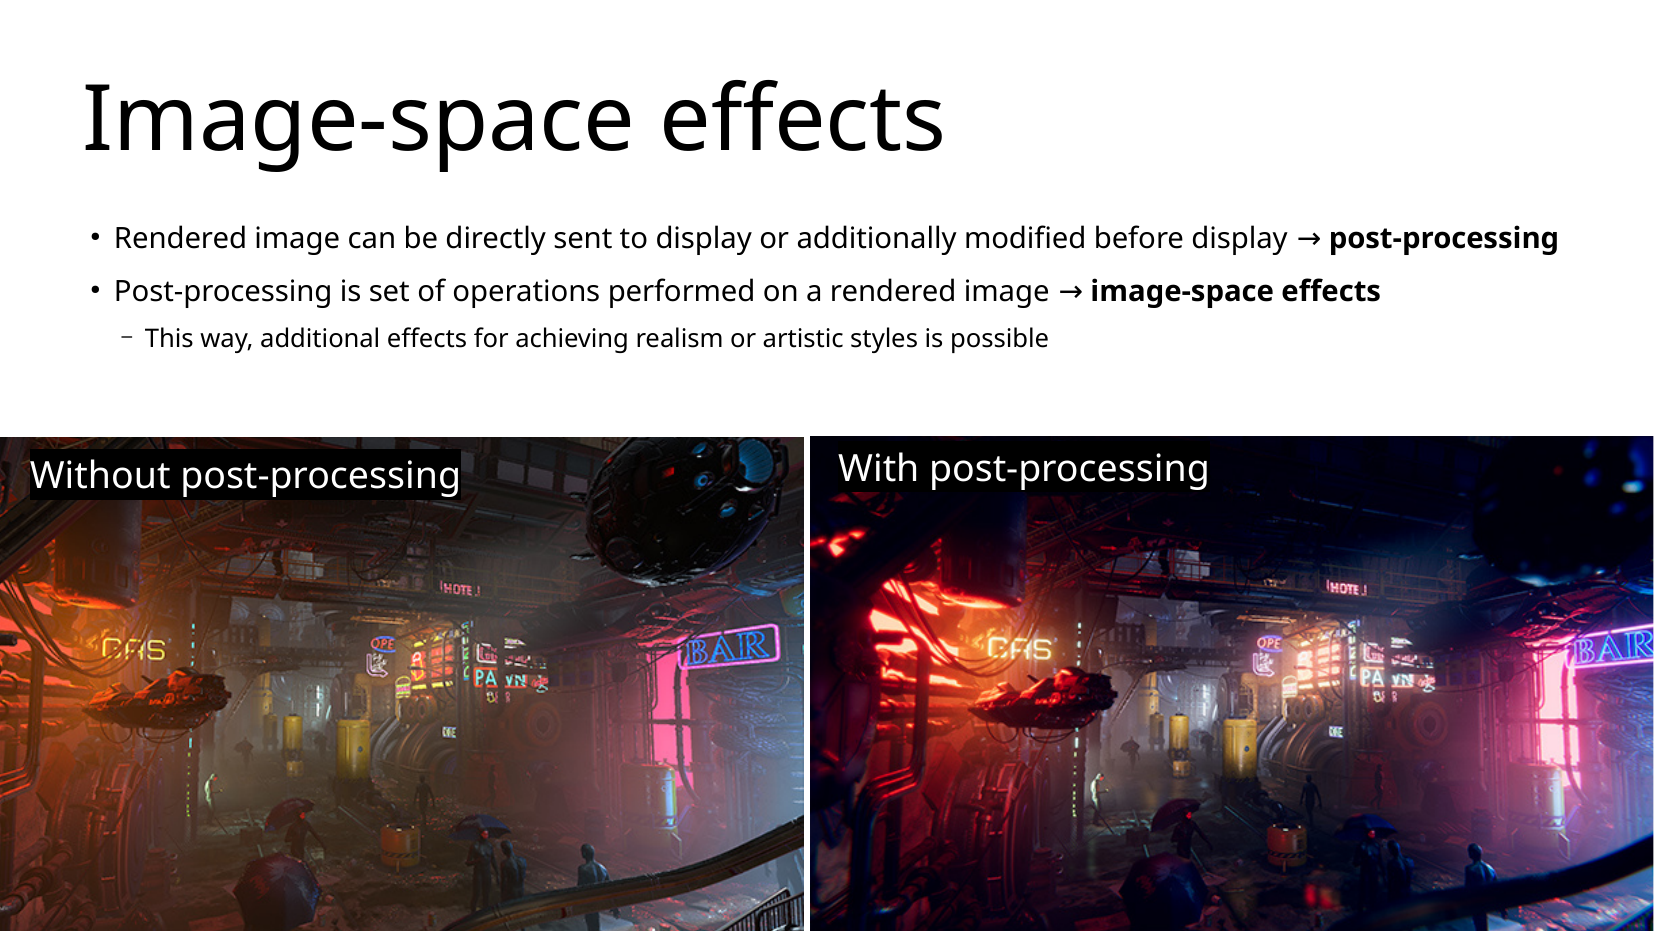

# Image-space effects
Rendered image can be directly sent to display or additionally modified before display → post-processing
Post-processing is set of operations performed on a rendered image → image-space effects
This way, additional effects for achieving realism or artistic styles is possible
With post-processing
Without post-processing
4